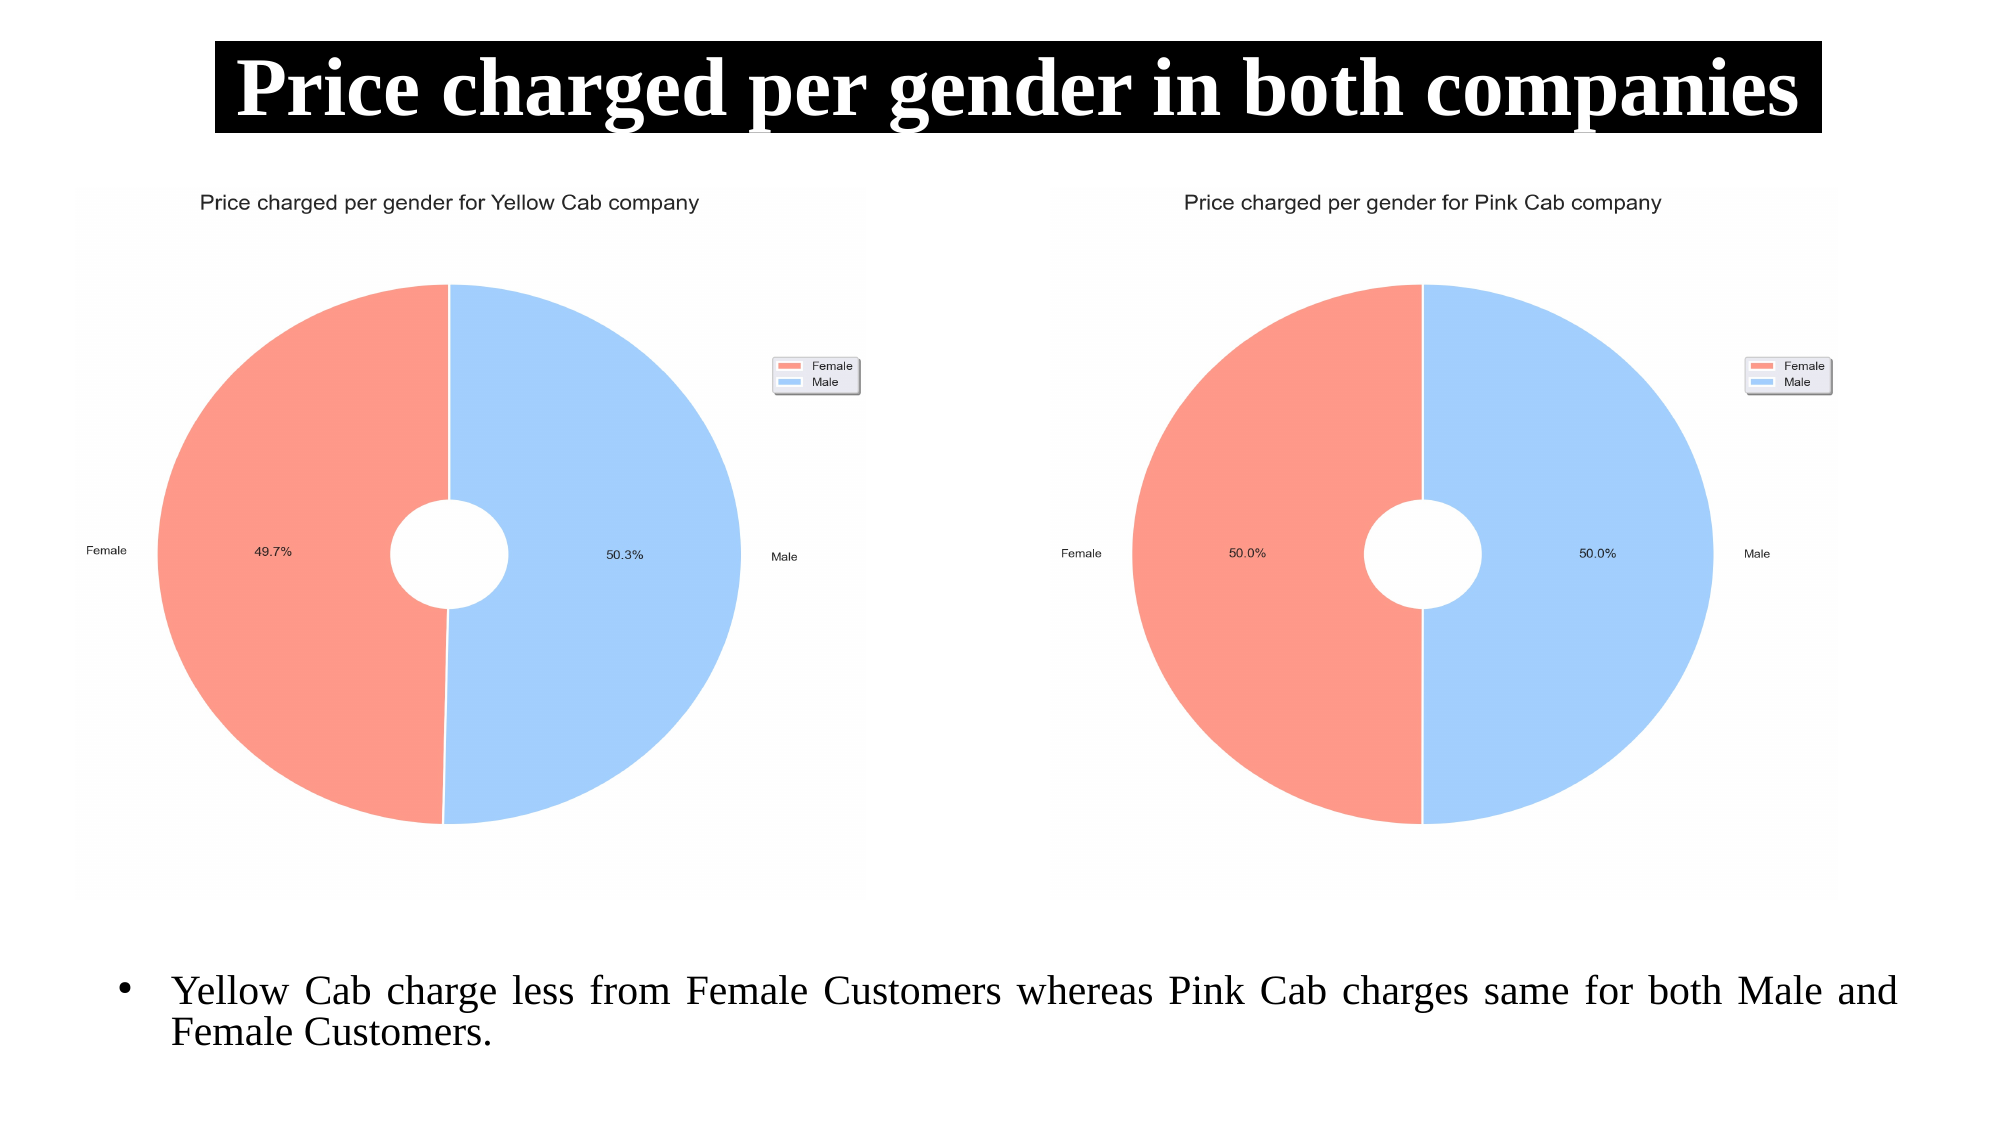

# Price charged per gender in both companies
Yellow Cab charge less from Female Customers whereas Pink Cab charges same for both Male and Female Customers.